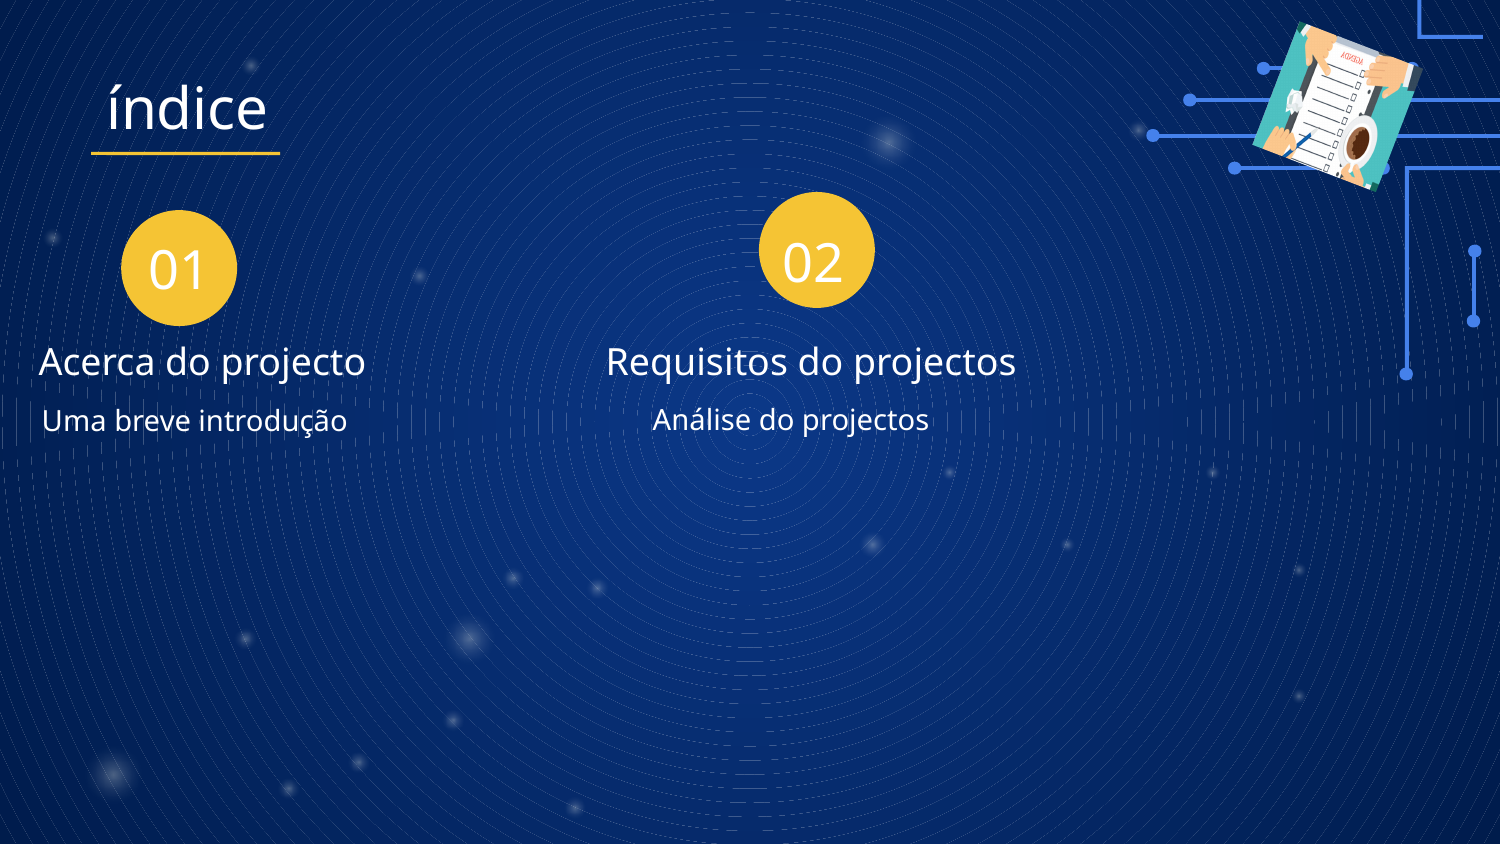

índice
02
# 01
Acerca do projecto
Requisitos do projectos
Análise do projectos
Uma breve introdução